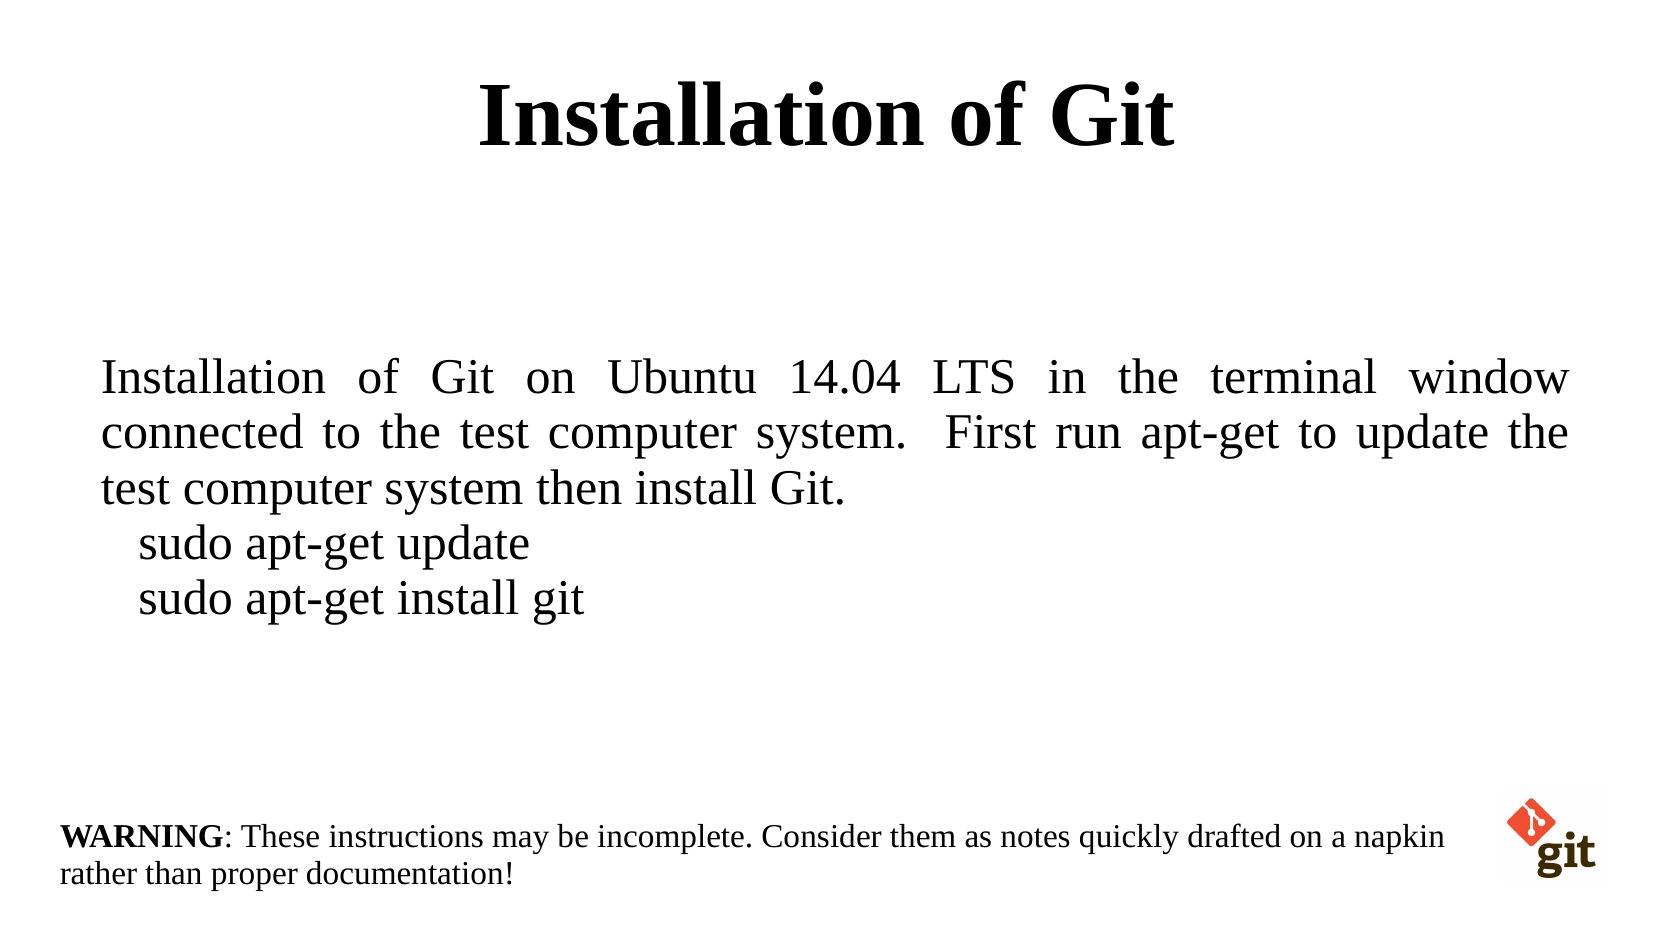

# Installation of Git
Installation of Git on Ubuntu 14.04 LTS in the terminal window connected to the test computer system. First run apt-get to update the test computer system then install Git.
 sudo apt-get update
 sudo apt-get install git
WARNING: These instructions may be incomplete. Consider them as notes quickly drafted on a napkin rather than proper documentation!